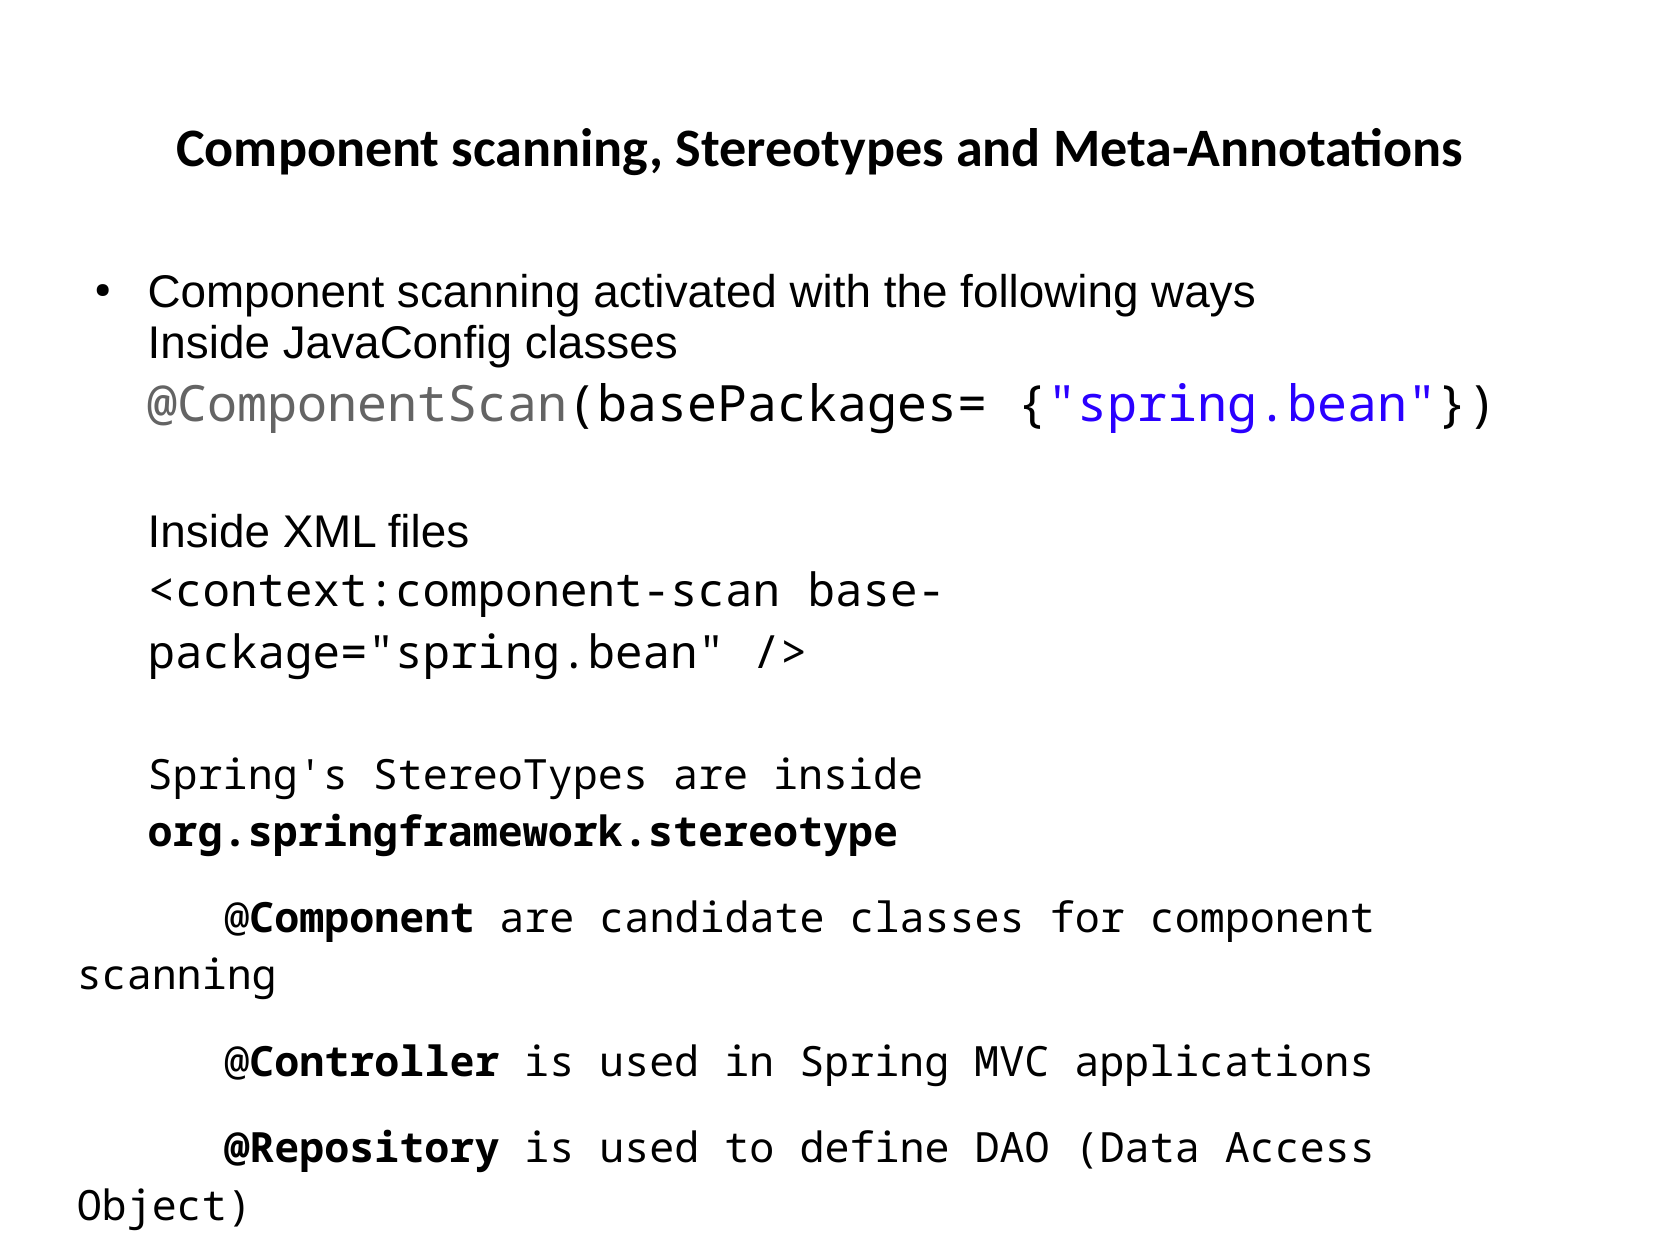

# Component scanning, Stereotypes and Meta-Annotations
Component scanning activated with the following ways
Inside JavaConfig classes
@ComponentScan(basePackages= {"spring.bean"})
Inside XML files
<context:component-scan base-package="spring.bean" />
Spring's StereoTypes are inside org.springframework.stereotype
 		@Component are candidate classes for component scanning
 		@Controller is used in Spring MVC applications
 		@Repository is used to define DAO (Data Access Object)
 		@Service is used to define Business Services
	Meta-Annotations are method,property or class level other 	annotations examples @Transactional